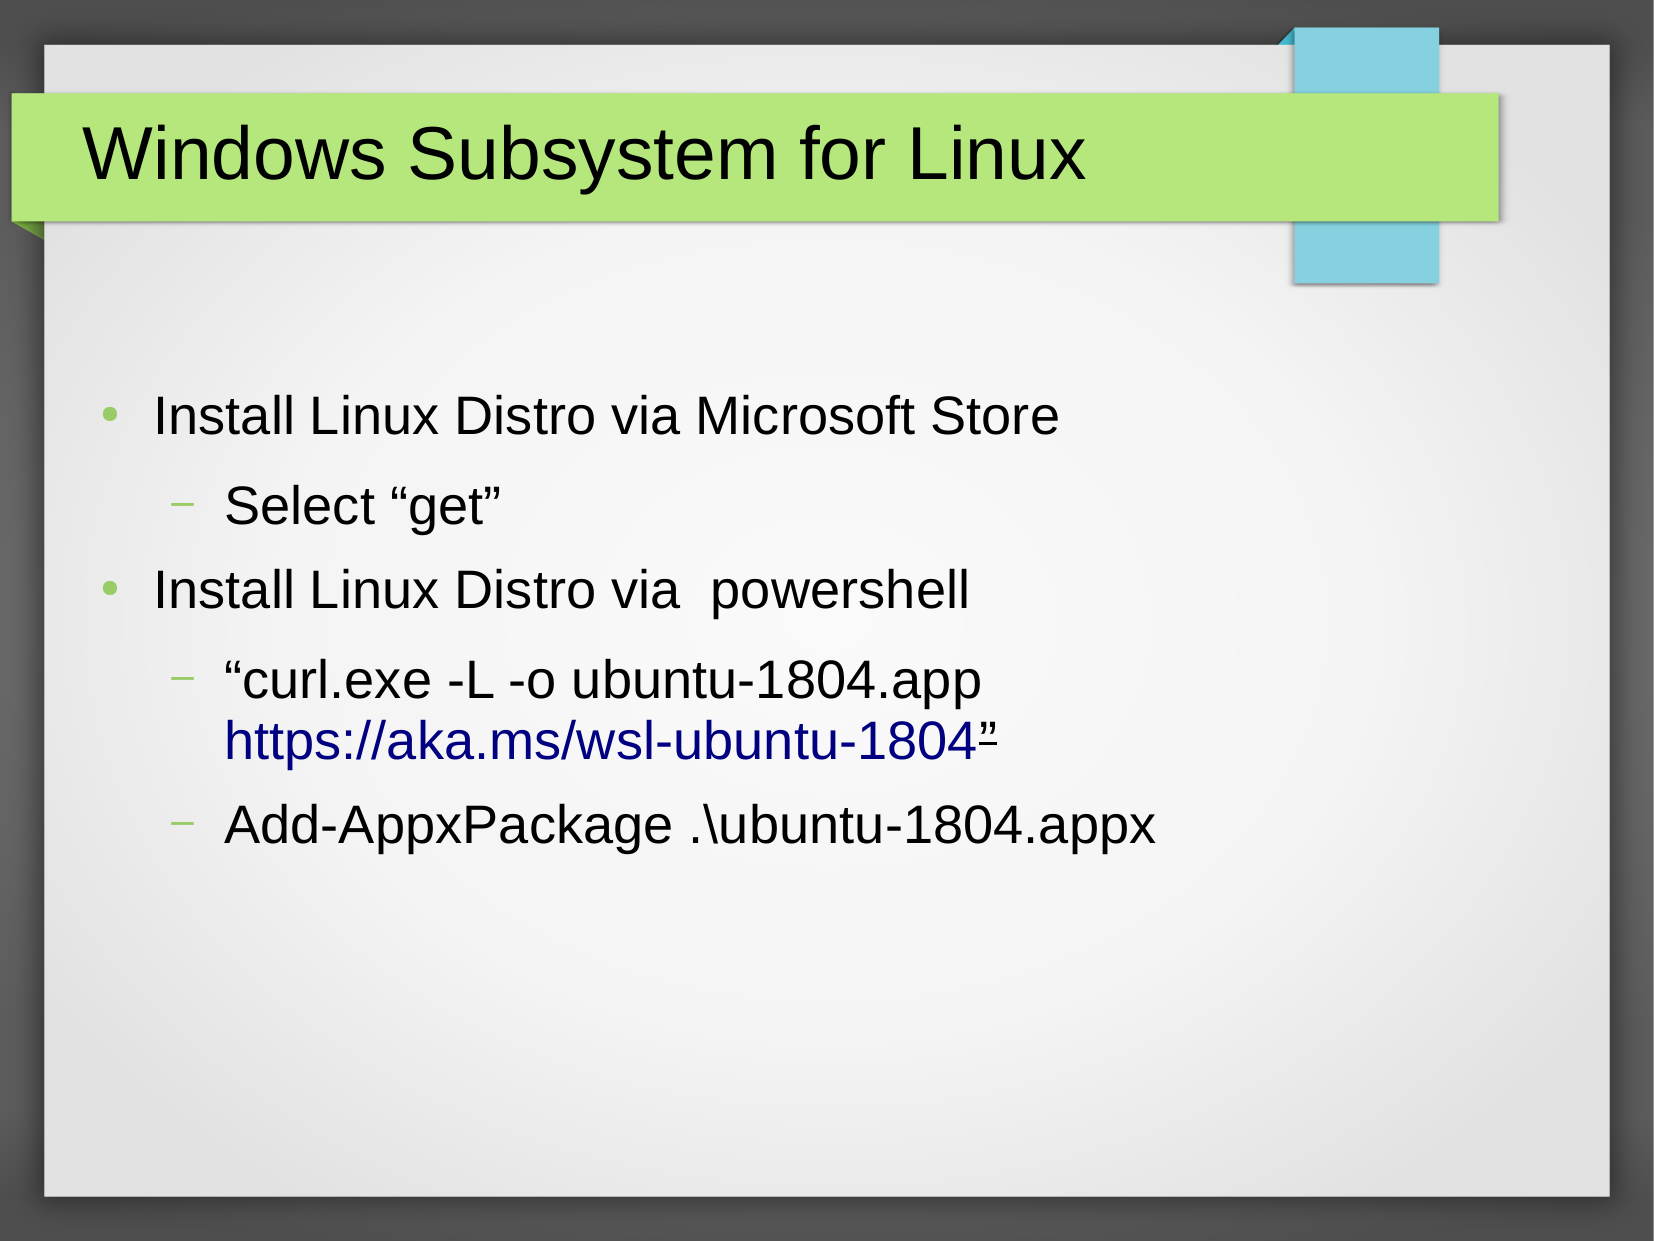

# Windows Subsystem for Linux
Install Linux Distro via Microsoft Store
Select “get”
Install Linux Distro via powershell
“curl.exe -L -o ubuntu-1804.apphttps://aka.ms/wsl-ubuntu-1804”
Add-AppxPackage .\ubuntu-1804.appx